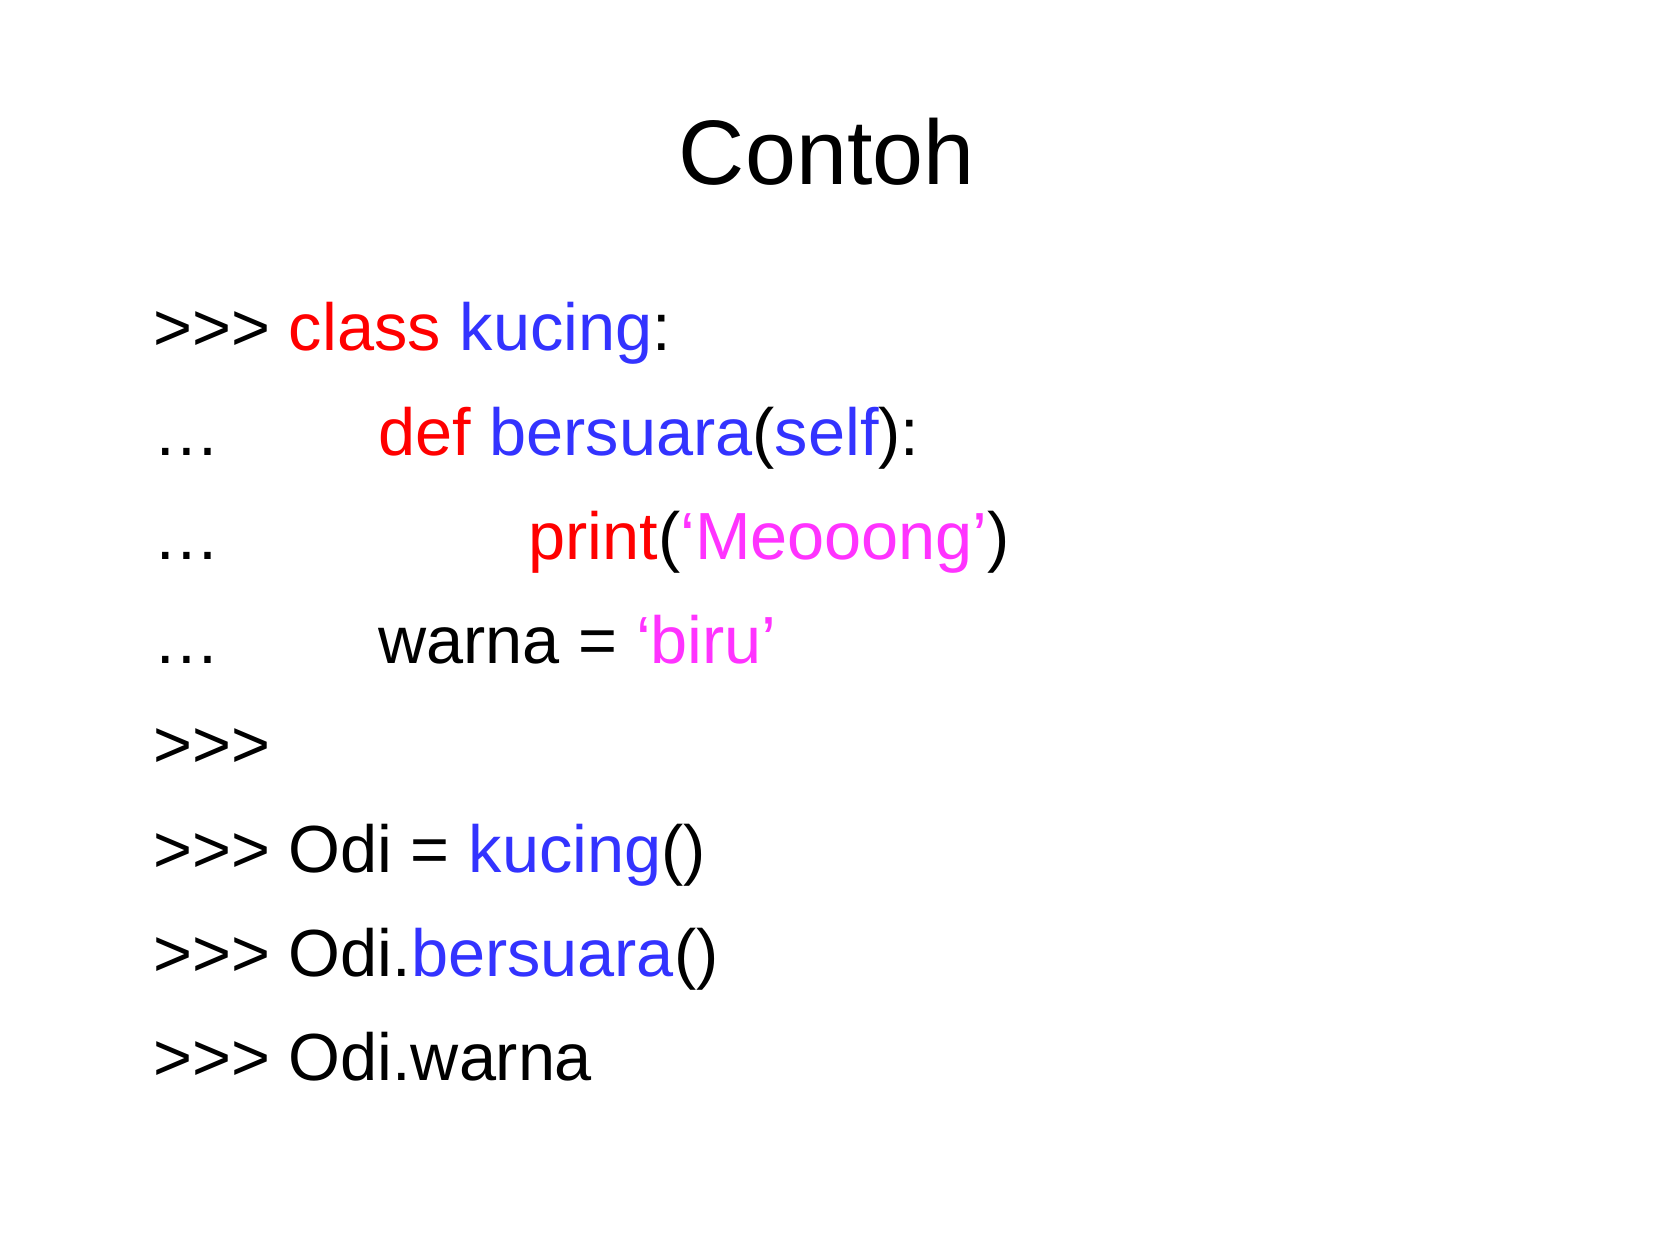

# Contoh
>>> class kucing:
…			def bersuara(self):
…					print(‘Meooong’)
… 		warna = ‘biru’
>>>
>>> Odi = kucing()
>>> Odi.bersuara()
>>> Odi.warna